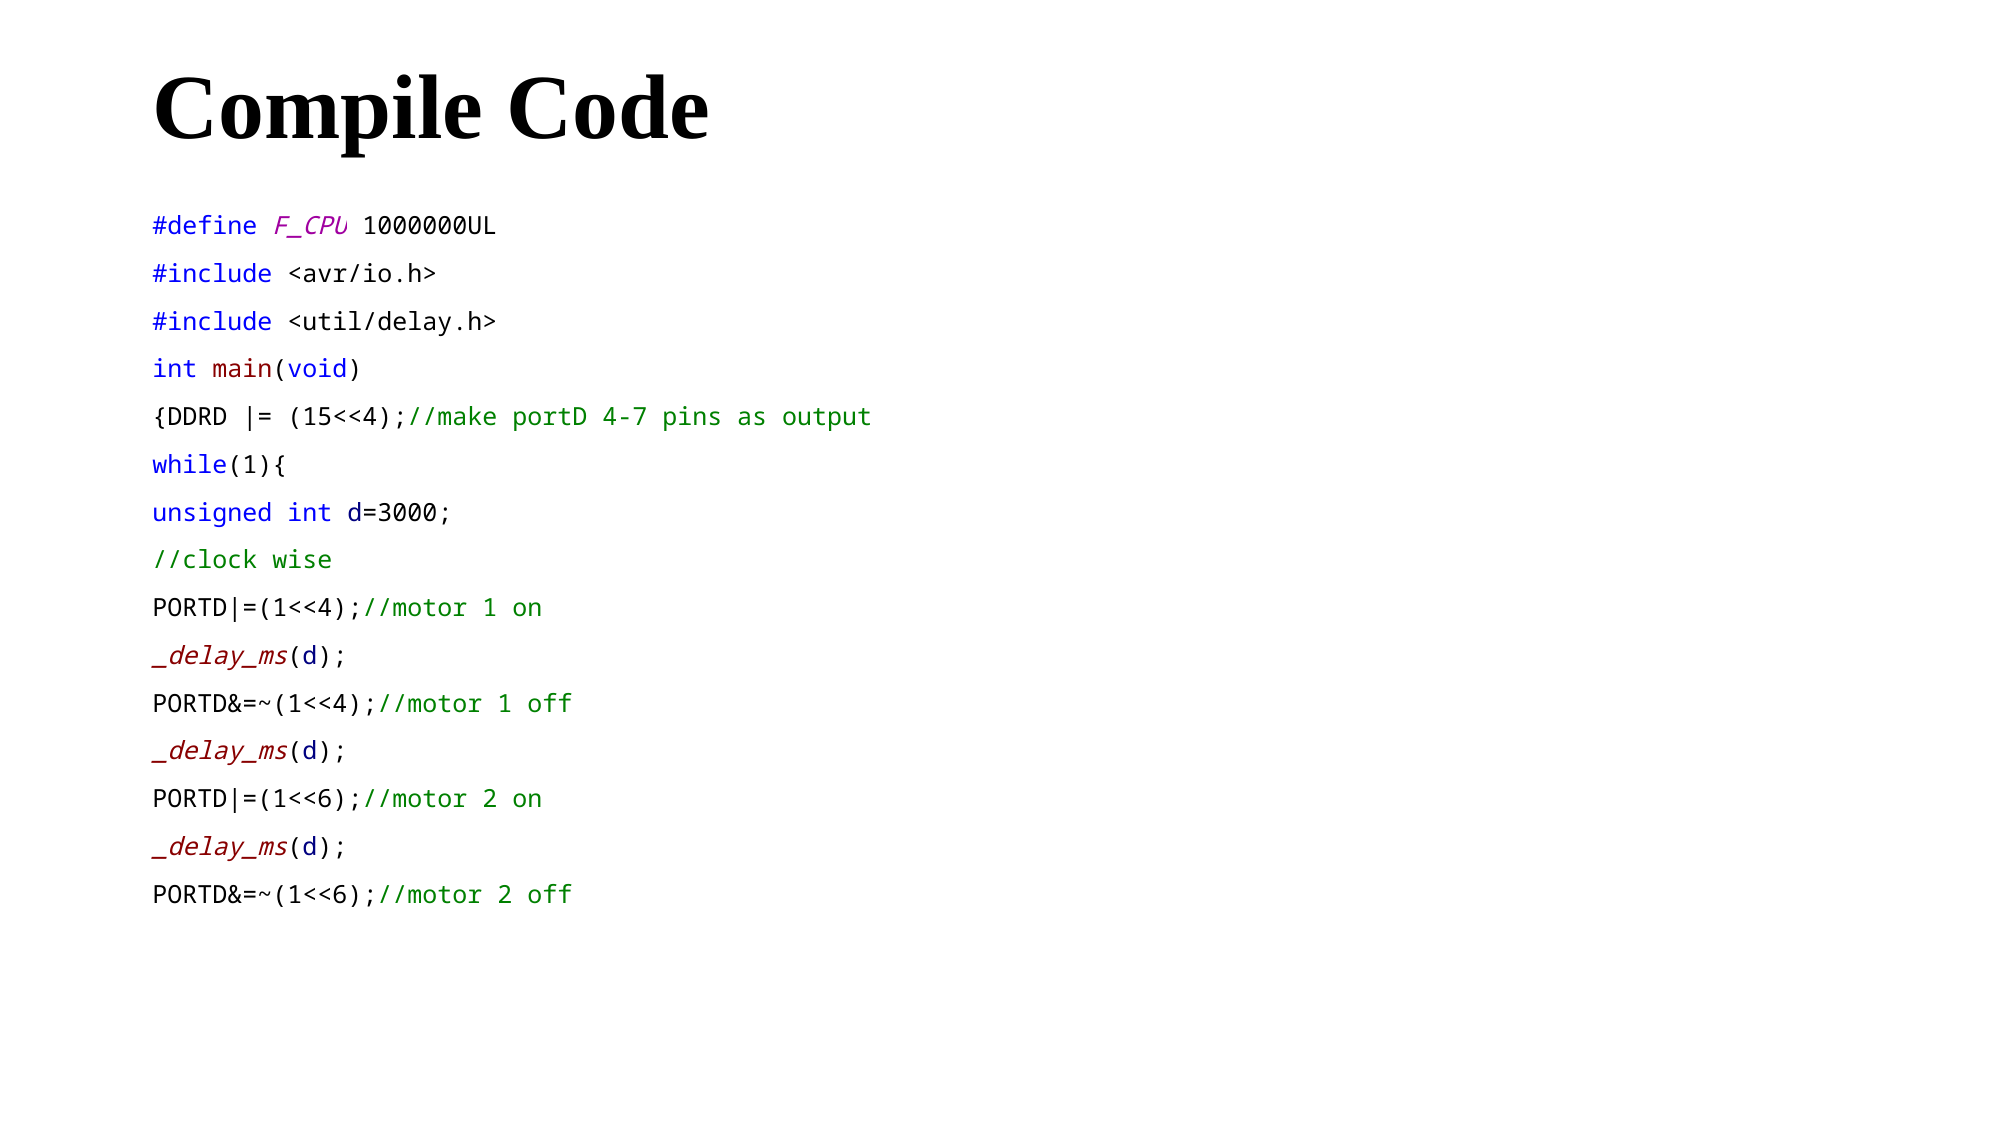

Compile Code
# #define F_CPU 1000000UL
#include <avr/io.h>
#include <util/delay.h>
int main(void)
{DDRD |= (15<<4);//make portD 4-7 pins as output
while(1){
unsigned int d=3000;
//clock wise
PORTD|=(1<<4);//motor 1 on
_delay_ms(d);
PORTD&=~(1<<4);//motor 1 off
_delay_ms(d);
PORTD|=(1<<6);//motor 2 on
_delay_ms(d);
PORTD&=~(1<<6);//motor 2 off